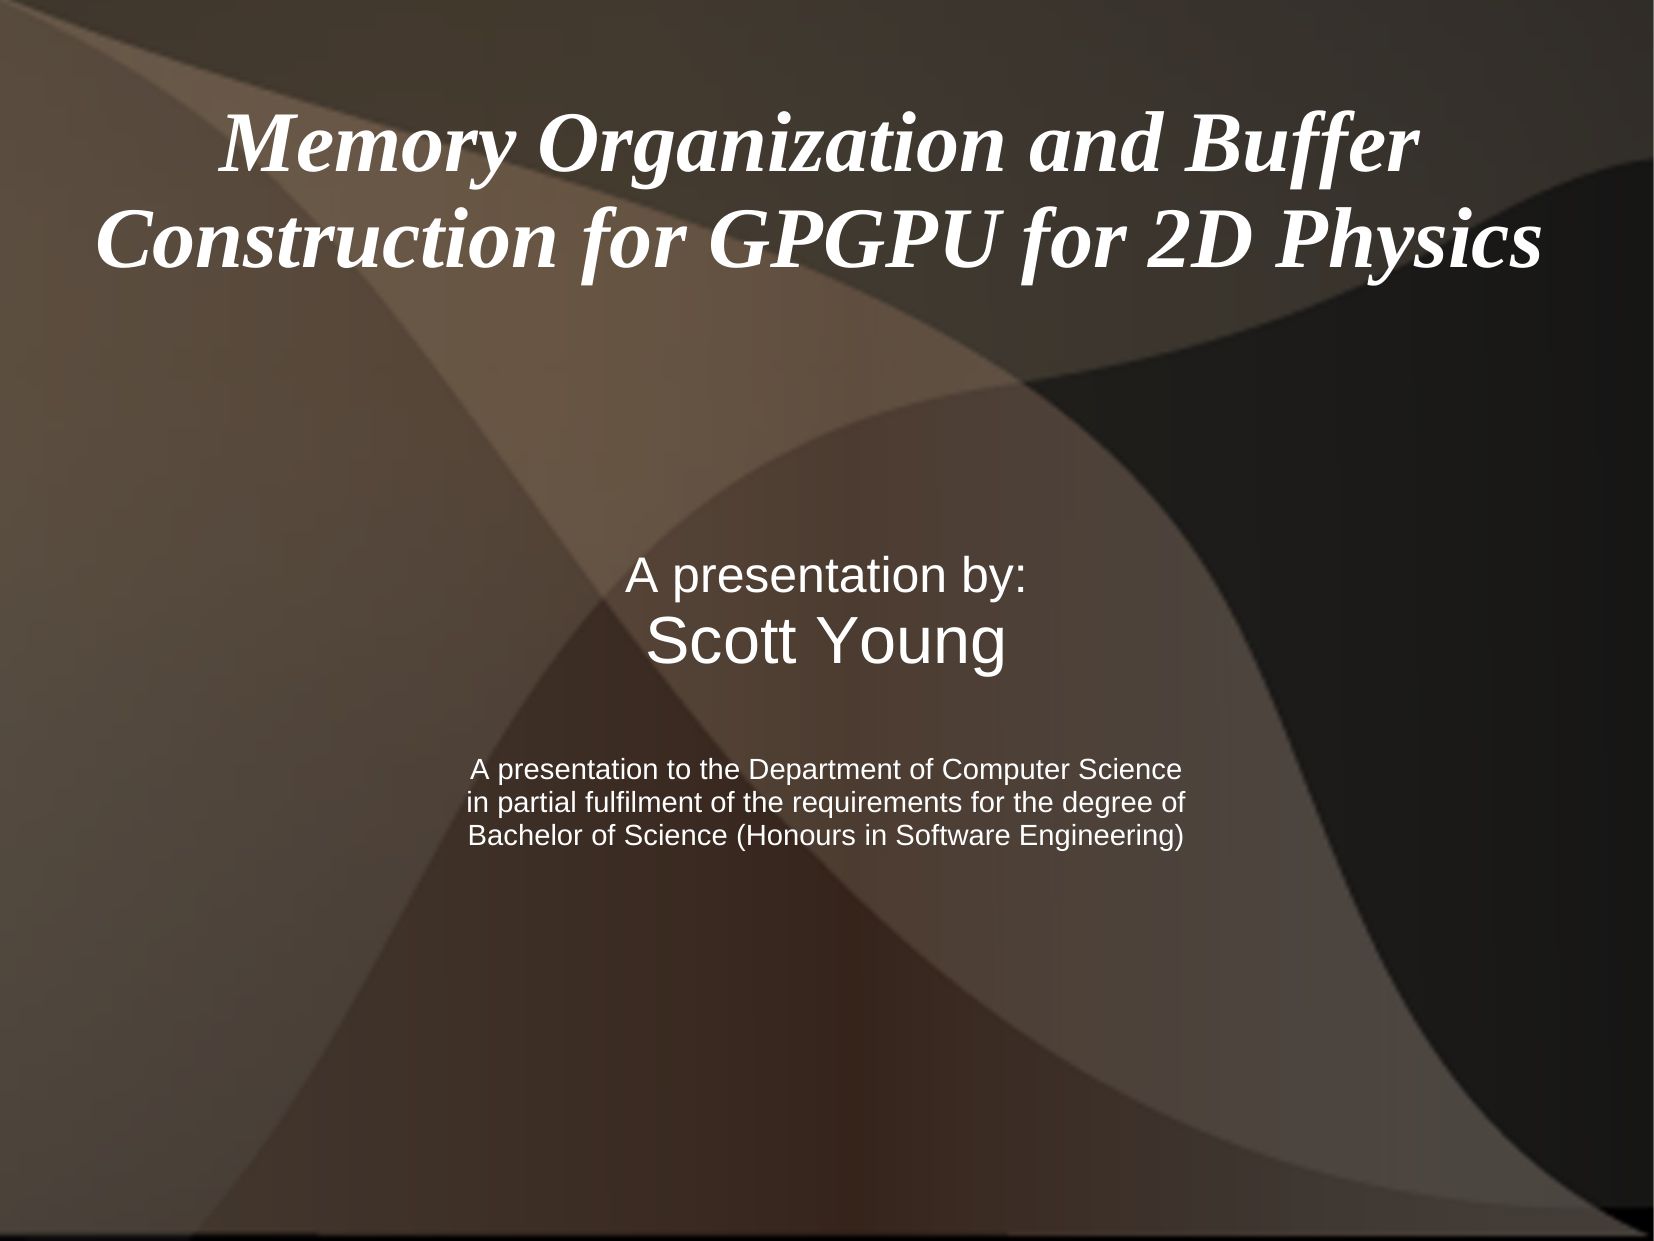

# Memory Organization and Buffer Construction for GPGPU for 2D Physics
A presentation by:
Scott Young
A presentation to the Department of Computer Science
in partial fulfilment of the requirements for the degree of
Bachelor of Science (Honours in Software Engineering)